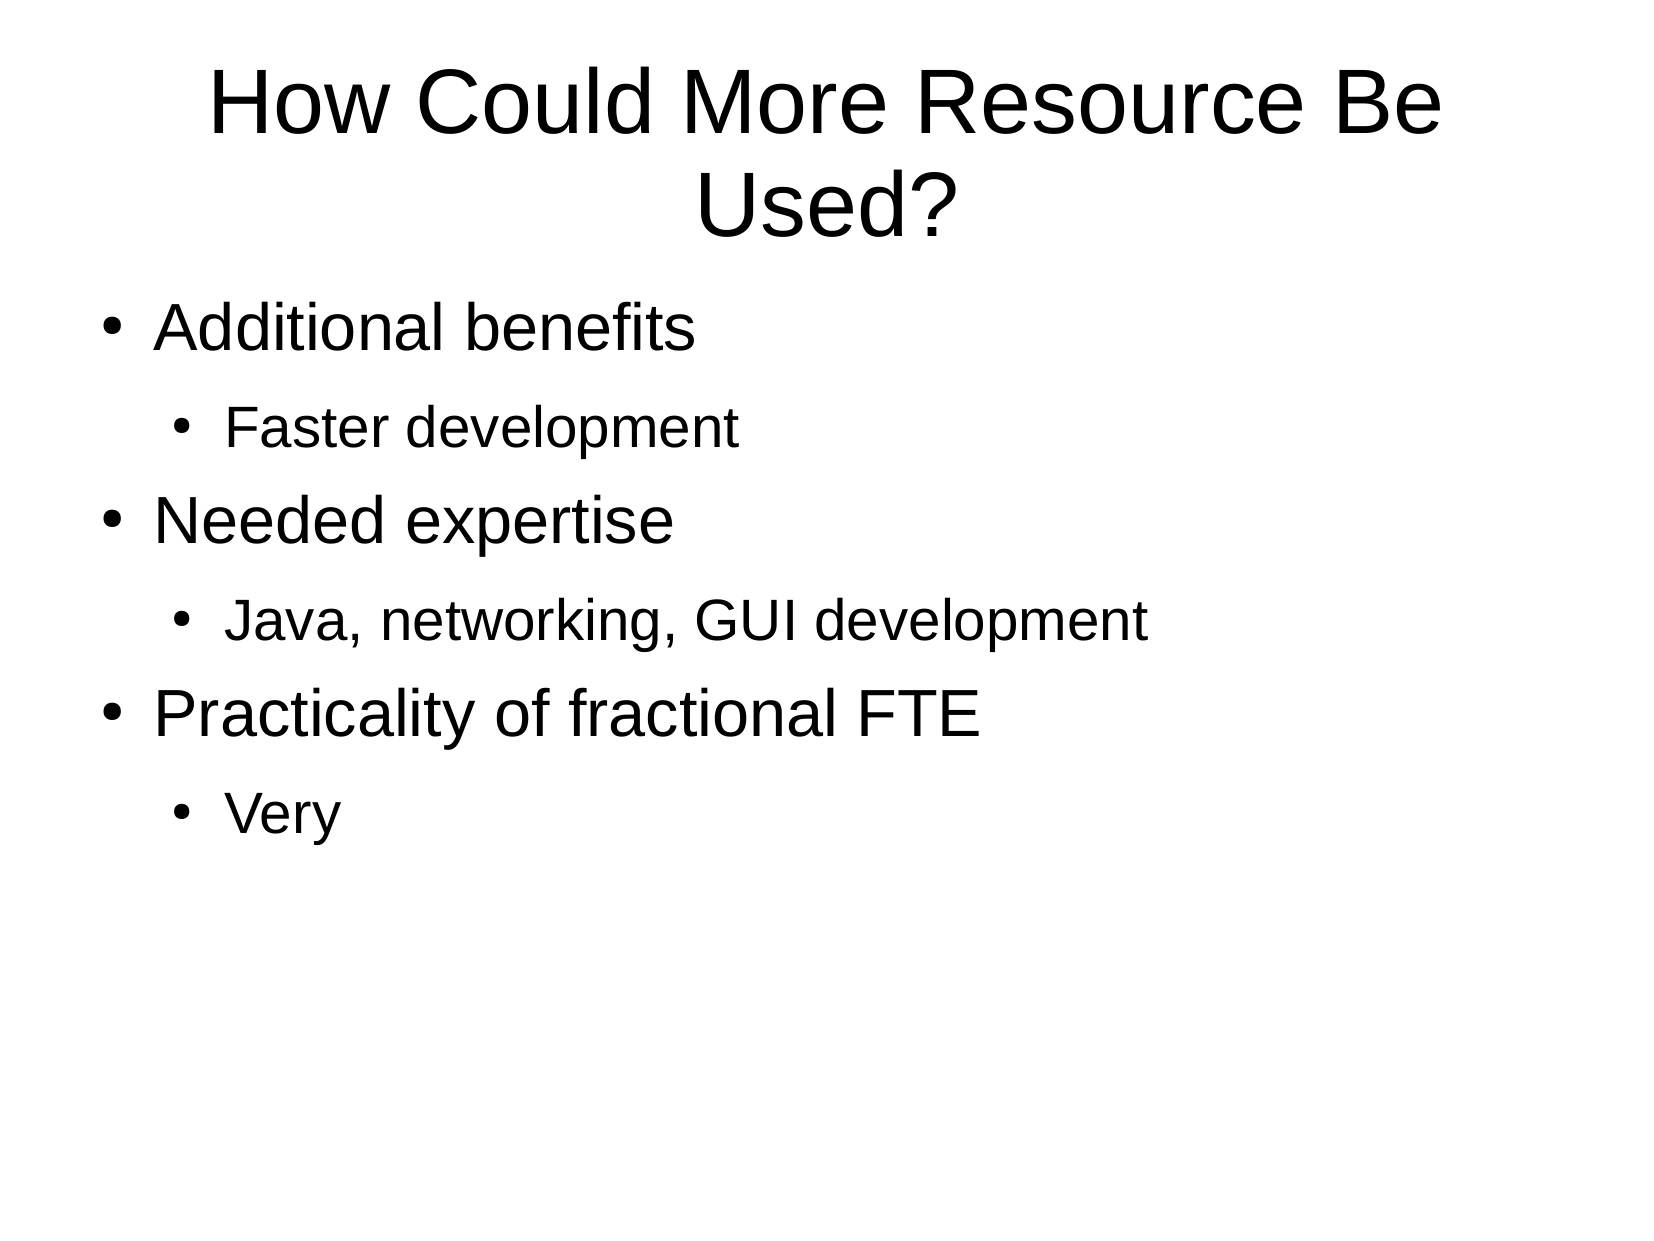

# How Could More Resource Be Used?
Additional benefits
Faster development
Needed expertise
Java, networking, GUI development
Practicality of fractional FTE
Very